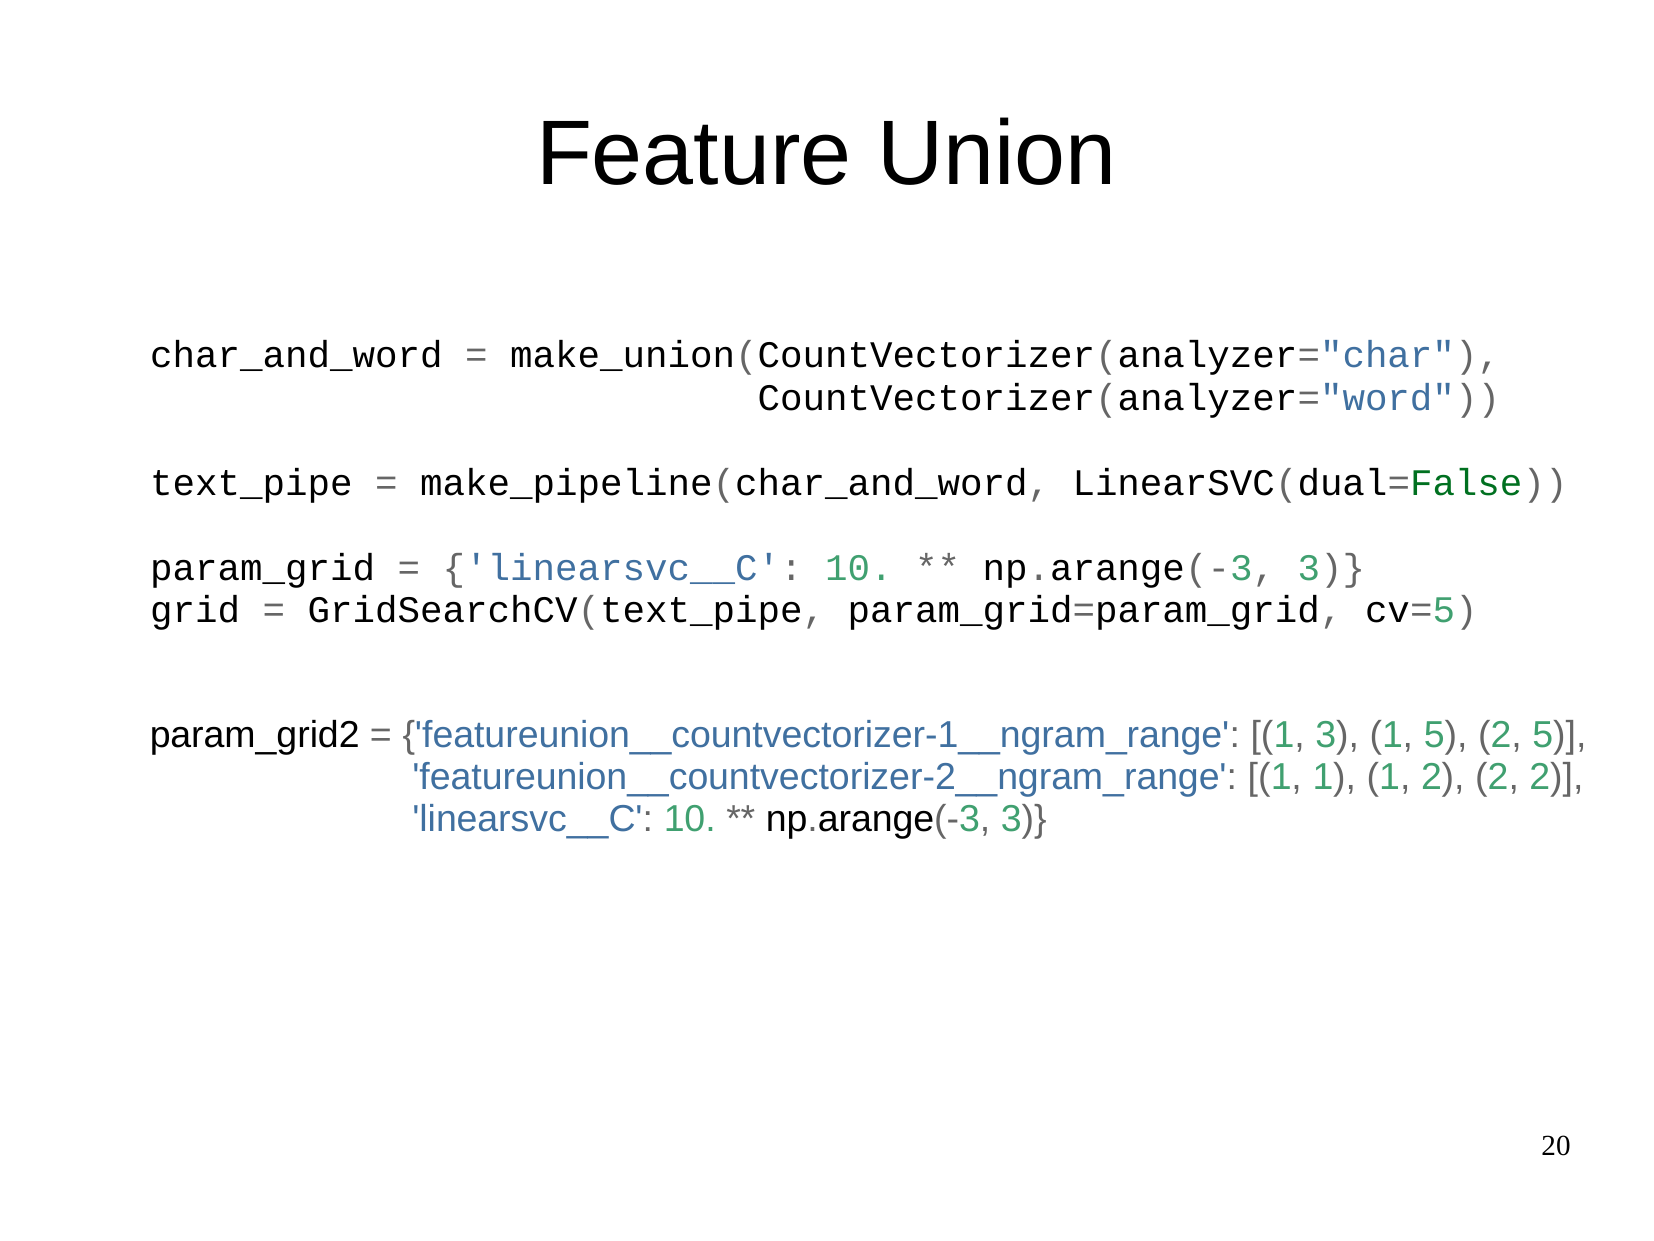

# Feature Union
char_and_word = make_union(CountVectorizer(analyzer="char"), 	 CountVectorizer(analyzer="word"))
text_pipe = make_pipeline(char_and_word, LinearSVC(dual=False))
param_grid = {'linearsvc__C': 10. ** np.arange(-3, 3)}
grid = GridSearchCV(text_pipe, param_grid=param_grid, cv=5)
param_grid2 = {'featureunion__countvectorizer-1__ngram_range': [(1, 3), (1, 5), (2, 5)],
 'featureunion__countvectorizer-2__ngram_range': [(1, 1), (1, 2), (2, 2)],
 'linearsvc__C': 10. ** np.arange(-3, 3)}
20